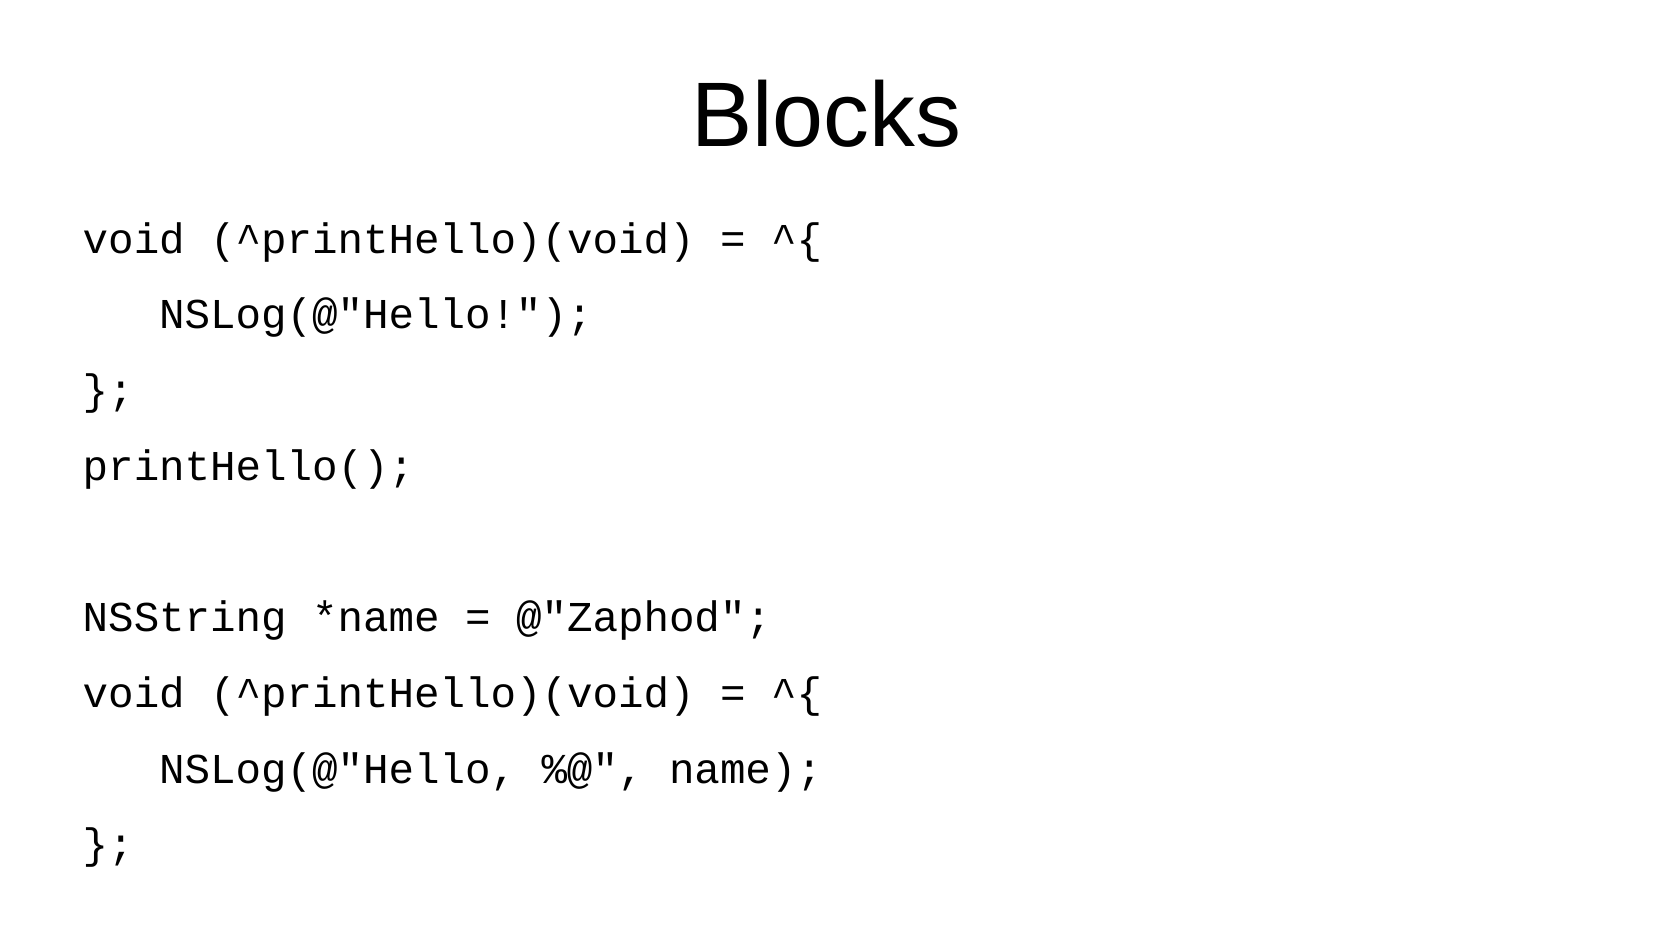

# Blocks
void (^printHello)(void) = ^{
 NSLog(@"Hello!");
};
printHello();
NSString *name = @"Zaphod";
void (^printHello)(void) = ^{
 NSLog(@"Hello, %@", name);
};